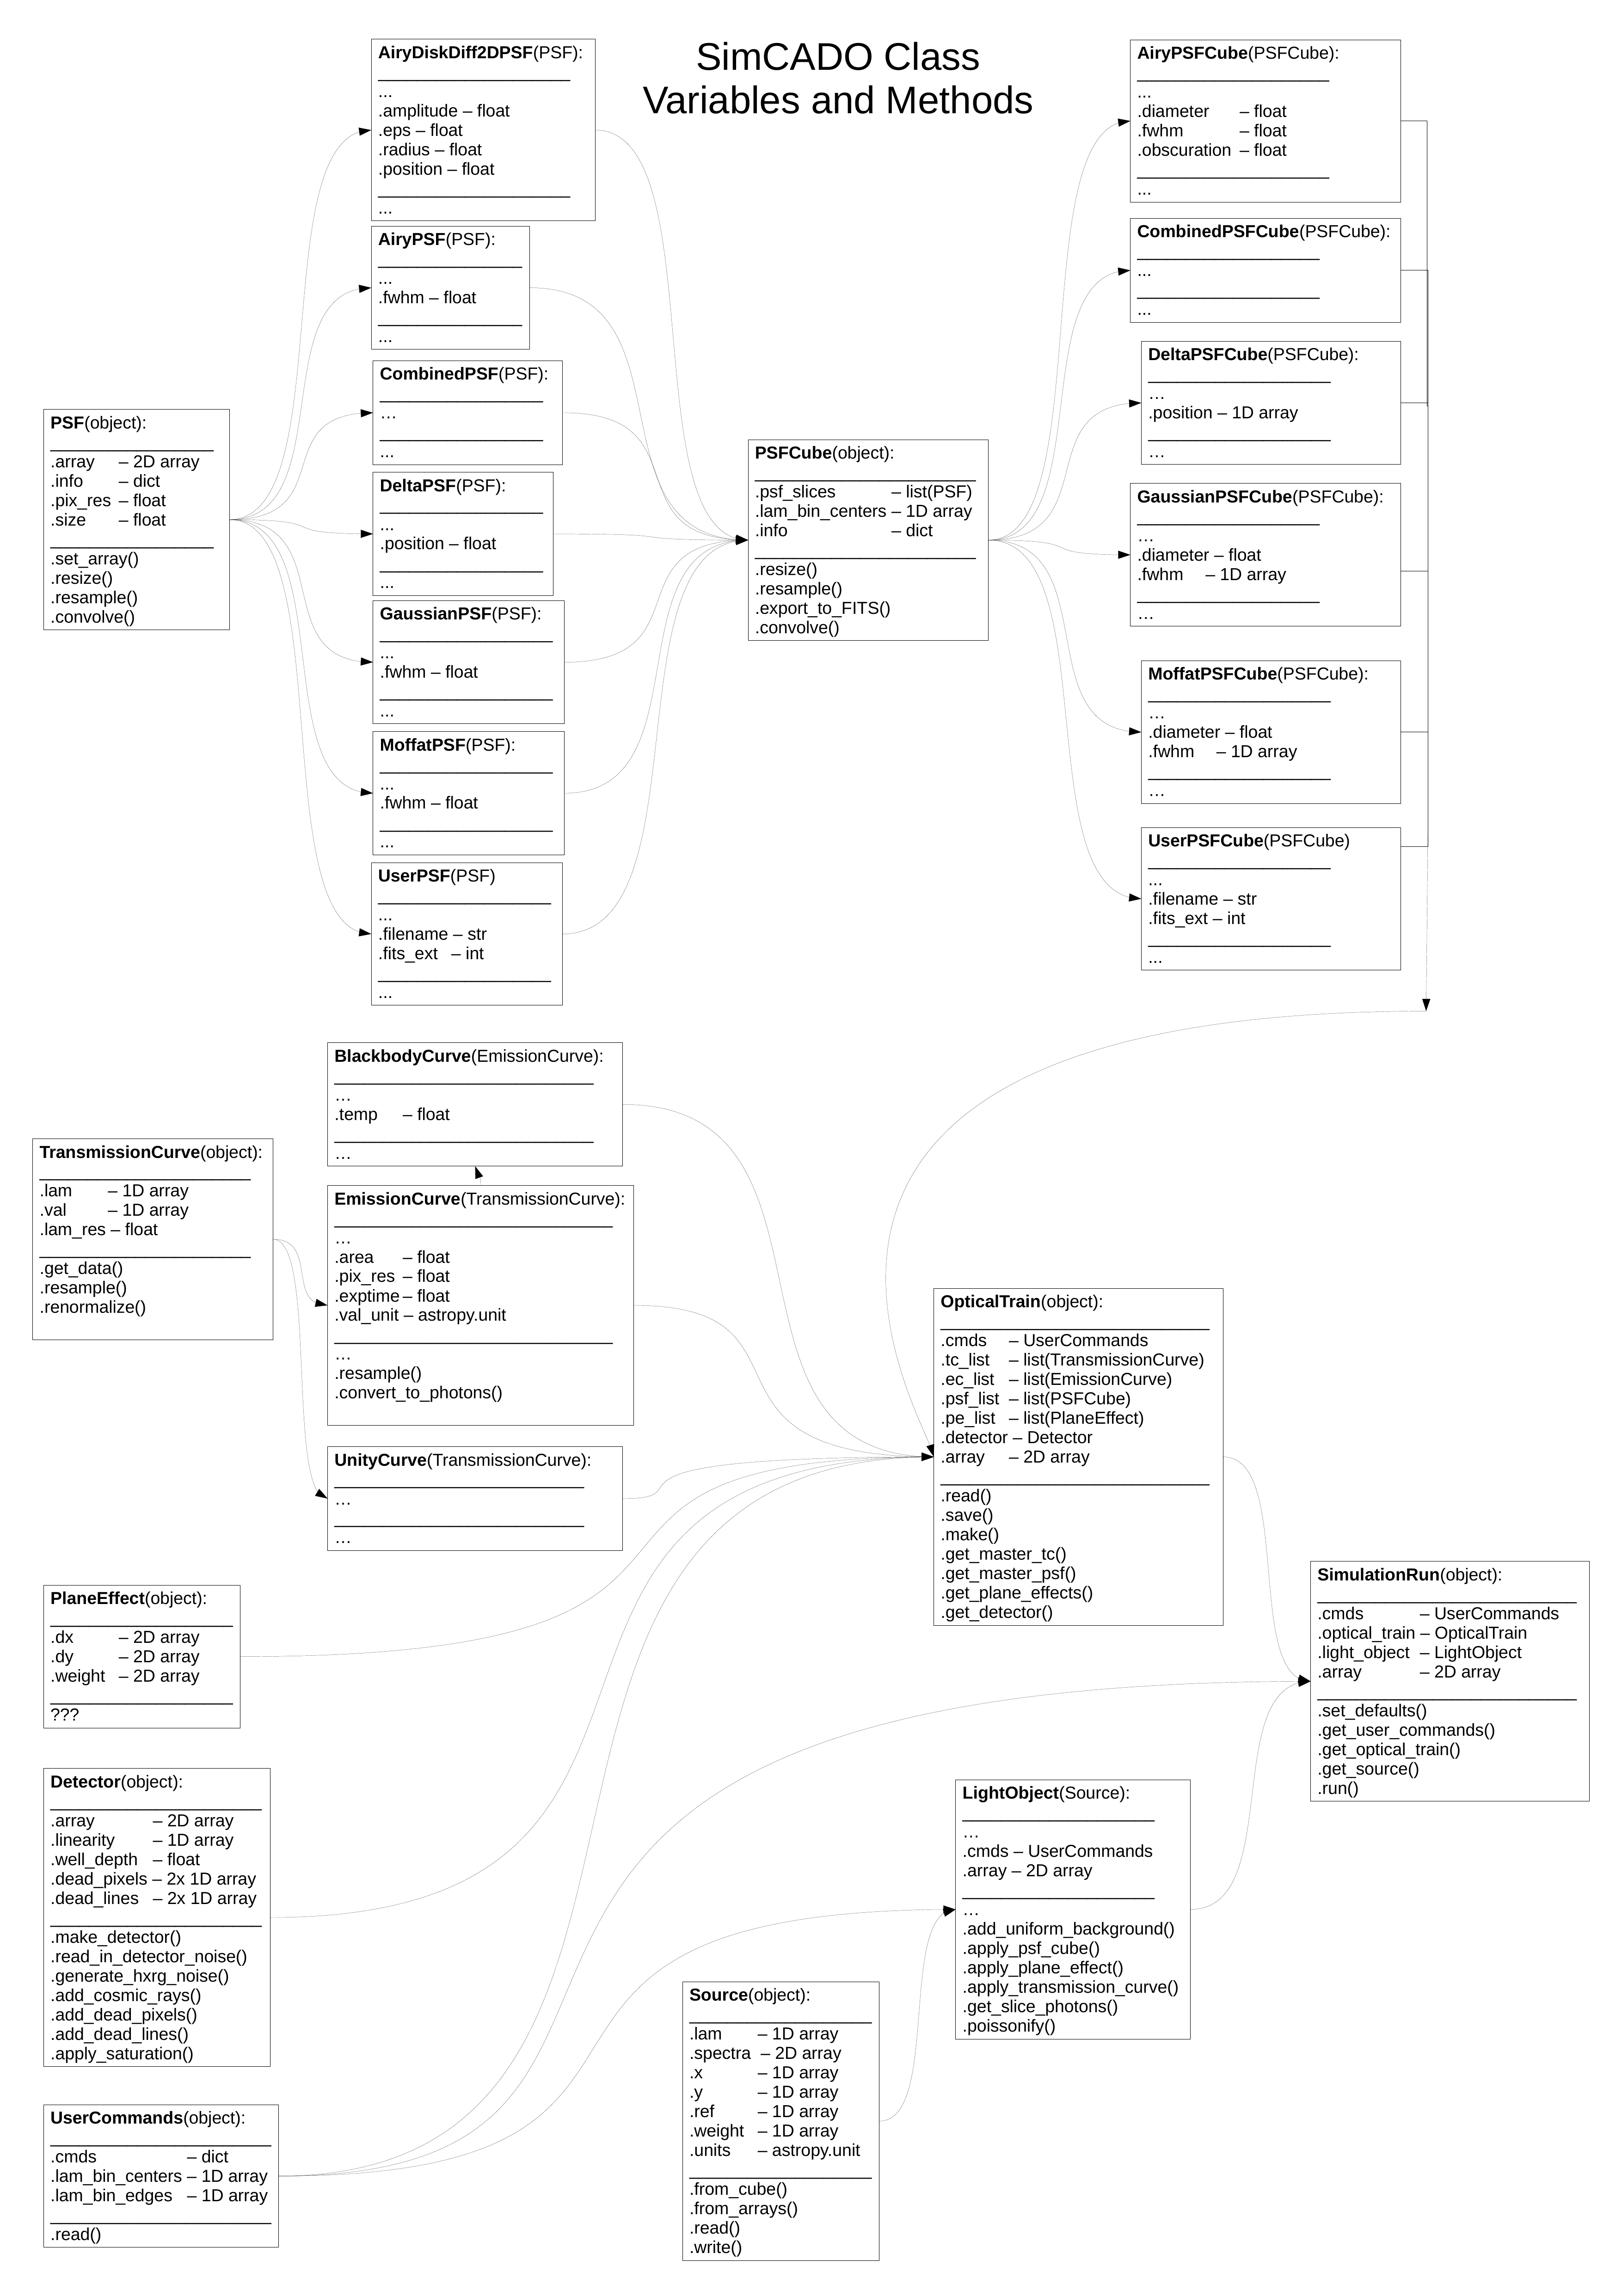

SimCADO Class Variables and Methods
AiryDiskDiff2DPSF(PSF):
____________________
...
.amplitude – float
.eps – float
.radius – float
.position – float
____________________
...
AiryPSFCube(PSFCube):
____________________
...
.diameter 	– float
.fwhm 		– float
.obscuration 	– float
____________________
...
CombinedPSFCube(PSFCube):
___________________
...
___________________
...
AiryPSF(PSF):
_______________
...
.fwhm – float
_______________
...
DeltaPSFCube(PSFCube):
___________________
…
.position – 1D array
___________________
…
CombinedPSF(PSF):
_________________
…
_________________
...
PSF(object):
_________________
.array 	– 2D array
.info		– dict
.pix_res 	– float
.size 	– float
_________________
.set_array()
.resize()
.resample()
.convolve()
PSFCube(object):
_______________________
.psf_slices 		– list(PSF)
.lam_bin_centers – 1D array
.info 			– dict
_______________________
.resize()
.resample()
.export_to_FITS()
.convolve()
DeltaPSF(PSF):
_________________
...
.position – float
_________________
...
GaussianPSFCube(PSFCube):
___________________
…
.diameter – float
.fwhm 	– 1D array
___________________
…
GaussianPSF(PSF):
__________________
...
.fwhm – float
__________________
...
MoffatPSFCube(PSFCube):
___________________
…
.diameter – float
.fwhm 	– 1D array
___________________
…
MoffatPSF(PSF):
__________________
...
.fwhm – float
__________________
...
UserPSFCube(PSFCube)
___________________
...
.filename – str
.fits_ext – int
___________________
...
UserPSF(PSF)
__________________
...
.filename – str
.fits_ext 	 – int
__________________
...
BlackbodyCurve(EmissionCurve):
___________________________
…
.temp 	– float
___________________________
…
TransmissionCurve(object):
______________________
.lam		– 1D array
.val 		– 1D array
.lam_res – float
______________________
.get_data()
.resample()
.renormalize()
EmissionCurve(TransmissionCurve):
_____________________________
…
.area	– float
.pix_res	– float
.exptime	– float
.val_unit – astropy.unit
_____________________________
…
.resample()
.convert_to_photons()
OpticalTrain(object):
____________________________
.cmds 	– UserCommands
.tc_list 	– list(TransmissionCurve)
.ec_list 	– list(EmissionCurve)
.psf_list 	– list(PSFCube)
.pe_list 	– list(PlaneEffect)
.detector – Detector
.array	– 2D array
____________________________
.read()
.save()
.make()
.get_master_tc()
.get_master_psf()
.get_plane_effects()
.get_detector()
UnityCurve(TransmissionCurve):
__________________________
…
__________________________
…
SimulationRun(object):
___________________________
.cmds 		– UserCommands
.optical_train – OpticalTrain
.light_object 	– LightObject
.array 		– 2D array
___________________________
.set_defaults()
.get_user_commands()
.get_optical_train()
.get_source()
.run()
PlaneEffect(object):
___________________
.dx 		– 2D array
.dy 		– 2D array
.weight 	– 2D array
___________________
???
Detector(object):
______________________
.array 		– 2D array
.linearity		– 1D array
.well_depth 	– float
.dead_pixels – 2x 1D array
.dead_lines 	– 2x 1D array
______________________
.make_detector()
.read_in_detector_noise()
.generate_hxrg_noise()
.add_cosmic_rays()
.add_dead_pixels()
.add_dead_lines()
.apply_saturation()
LightObject(Source):
____________________
…
.cmds – UserCommands
.array – 2D array
____________________
…
.add_uniform_background()
.apply_psf_cube()
.apply_plane_effect()
.apply_transmission_curve()
.get_slice_photons()
.poissonify()
Source(object):
___________________
.lam 	– 1D array
.spectra – 2D array
.x 		– 1D array
.y 		– 1D array
.ref 		– 1D array
.weight 	– 1D array
.units	– astropy.unit
___________________
.from_cube()
.from_arrays()
.read()
.write()
UserCommands(object):
_______________________
.cmds 			– dict
.lam_bin_centers – 1D array
.lam_bin_edges 	– 1D array
_______________________
.read()